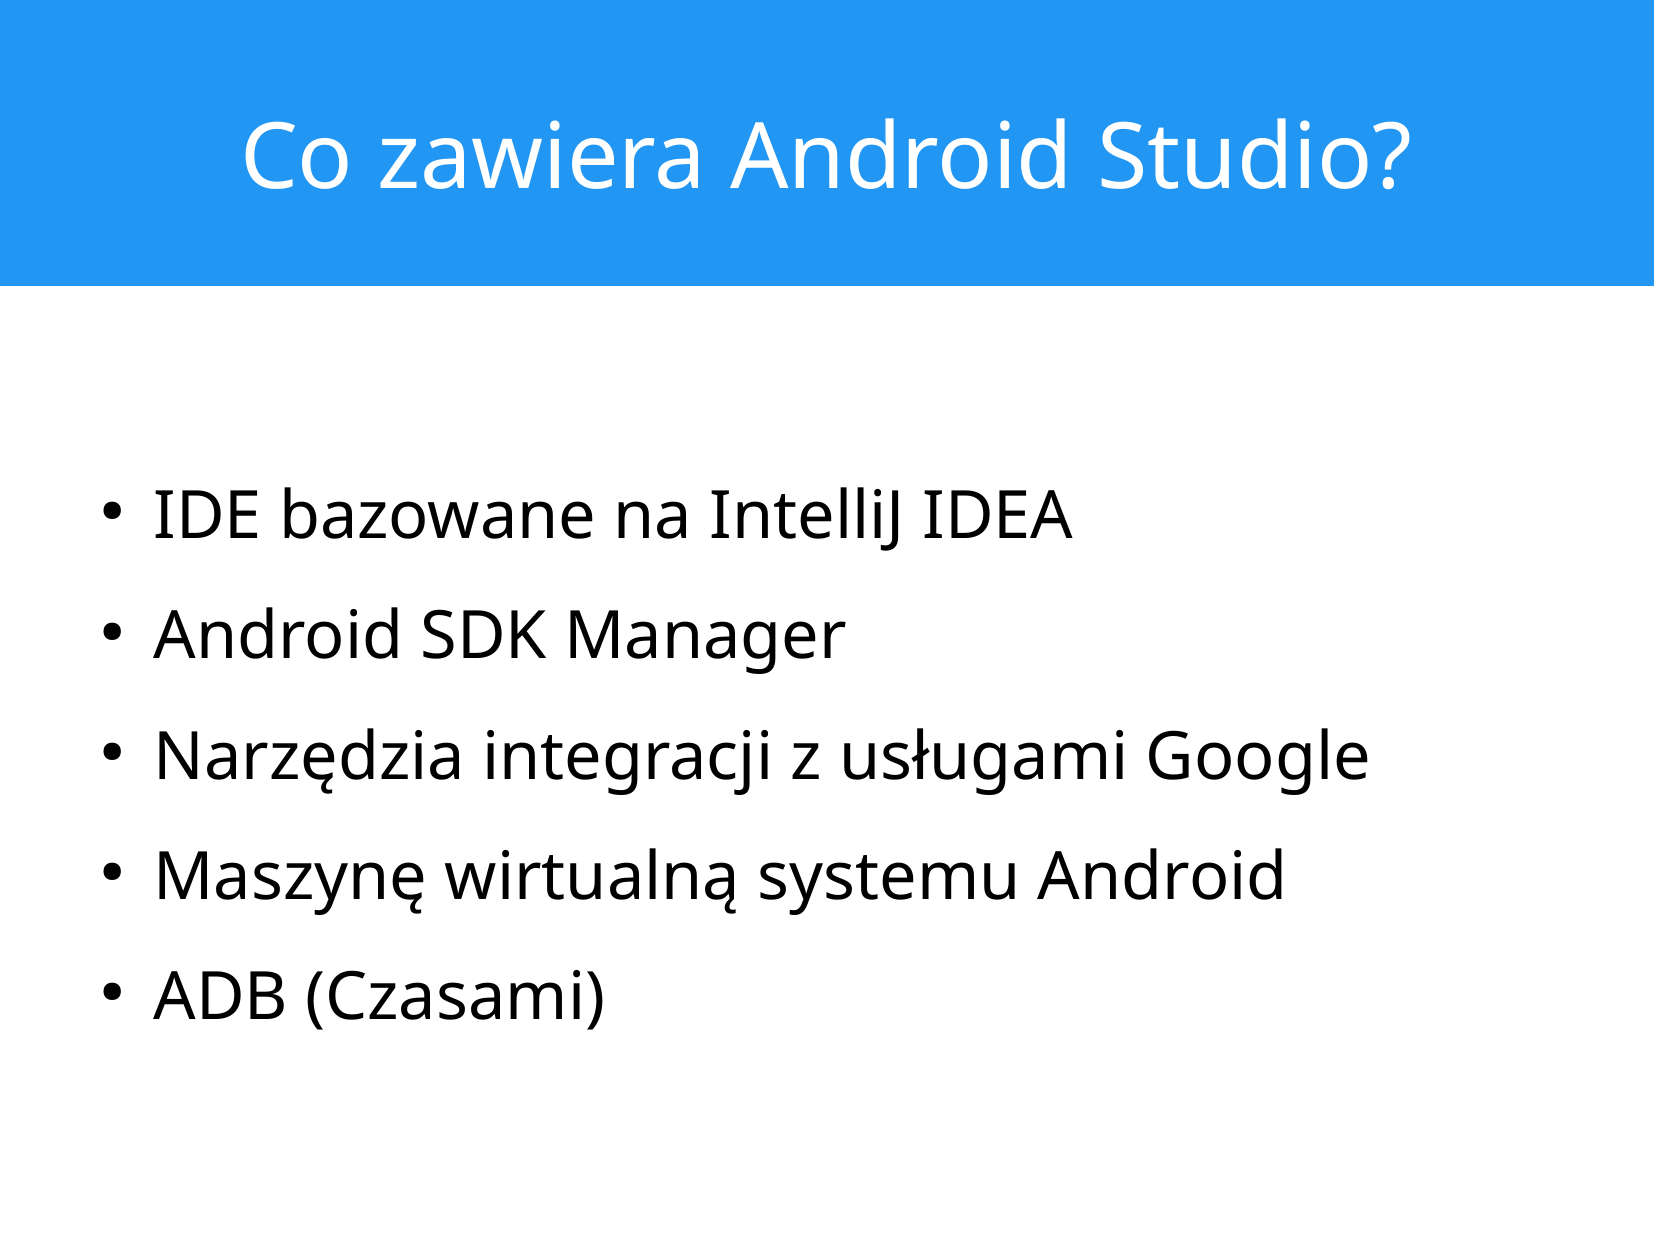

# Co zawiera Android Studio?
IDE bazowane na IntelliJ IDEA
Android SDK Manager
Narzędzia integracji z usługami Google
Maszynę wirtualną systemu Android
ADB (Czasami)